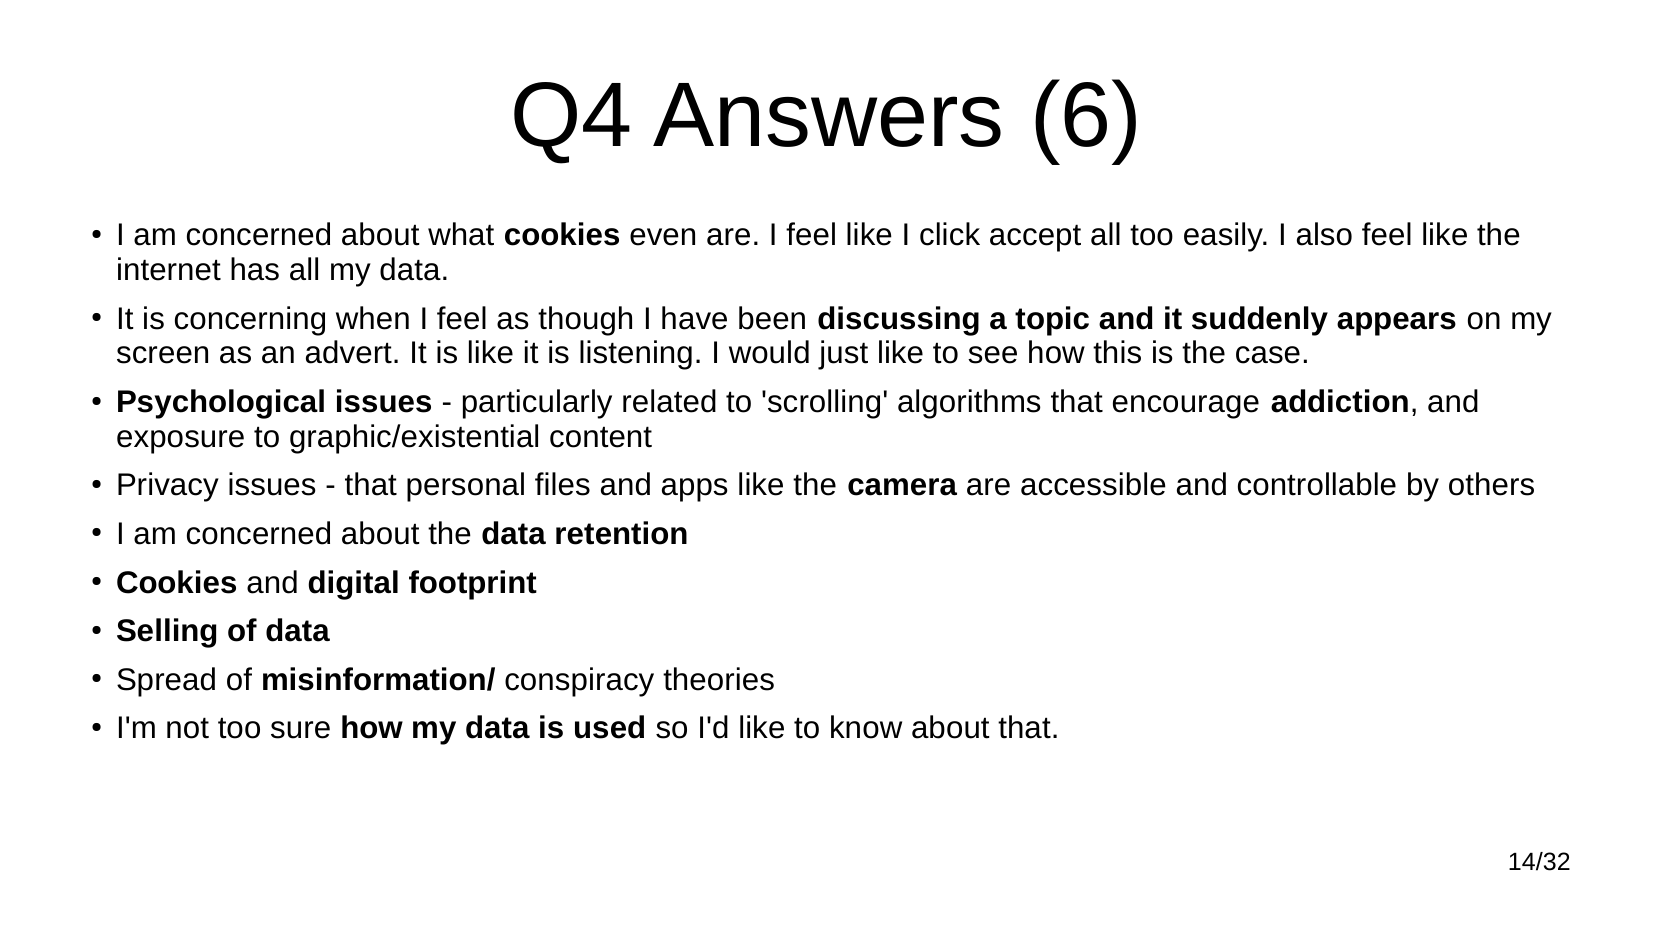

# Q4 Answers (6)
I am concerned about what cookies even are. I feel like I click accept all too easily. I also feel like the internet has all my data.
It is concerning when I feel as though I have been discussing a topic and it suddenly appears on my screen as an advert. It is like it is listening. I would just like to see how this is the case.
Psychological issues - particularly related to 'scrolling' algorithms that encourage addiction, and exposure to graphic/existential content
Privacy issues - that personal files and apps like the camera are accessible and controllable by others
I am concerned about the data retention
Cookies and digital footprint
Selling of data
Spread of misinformation/ conspiracy theories
I'm not too sure how my data is used so I'd like to know about that.
14